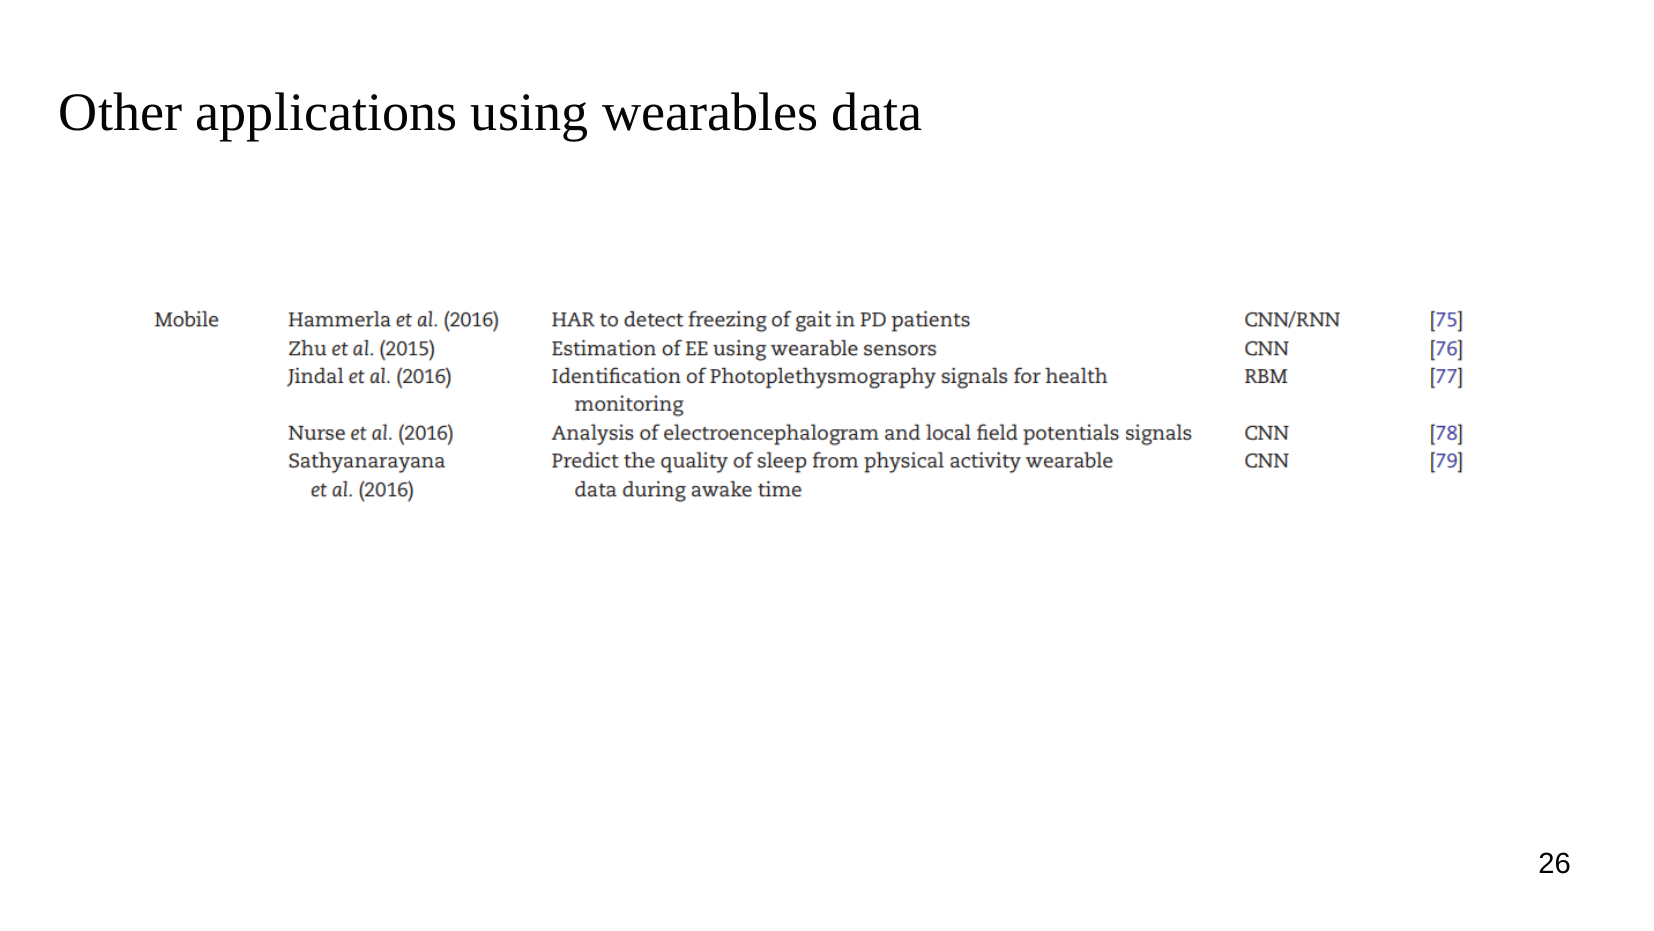

# Other applications using wearables data
26